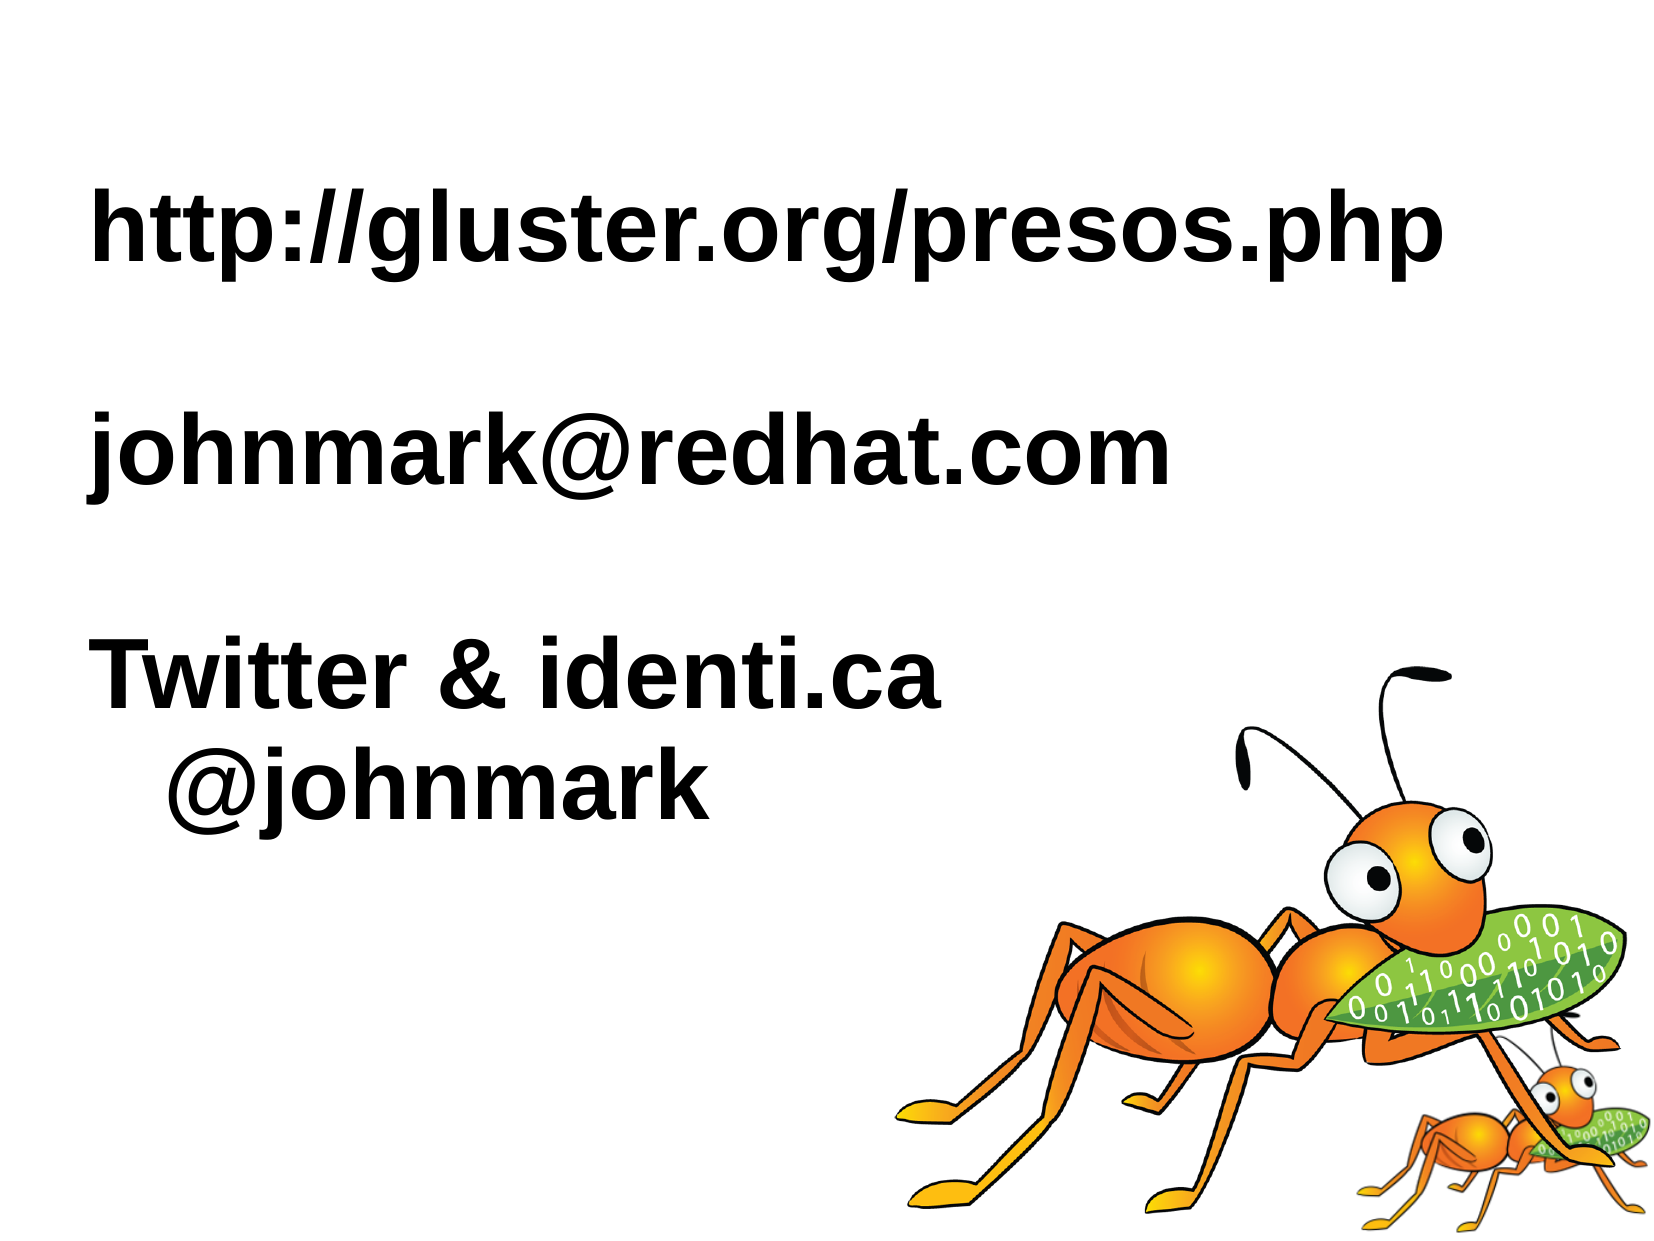

# http://gluster.org/presos.php
johnmark@redhat.com
Twitter & identi.ca
	@johnmark